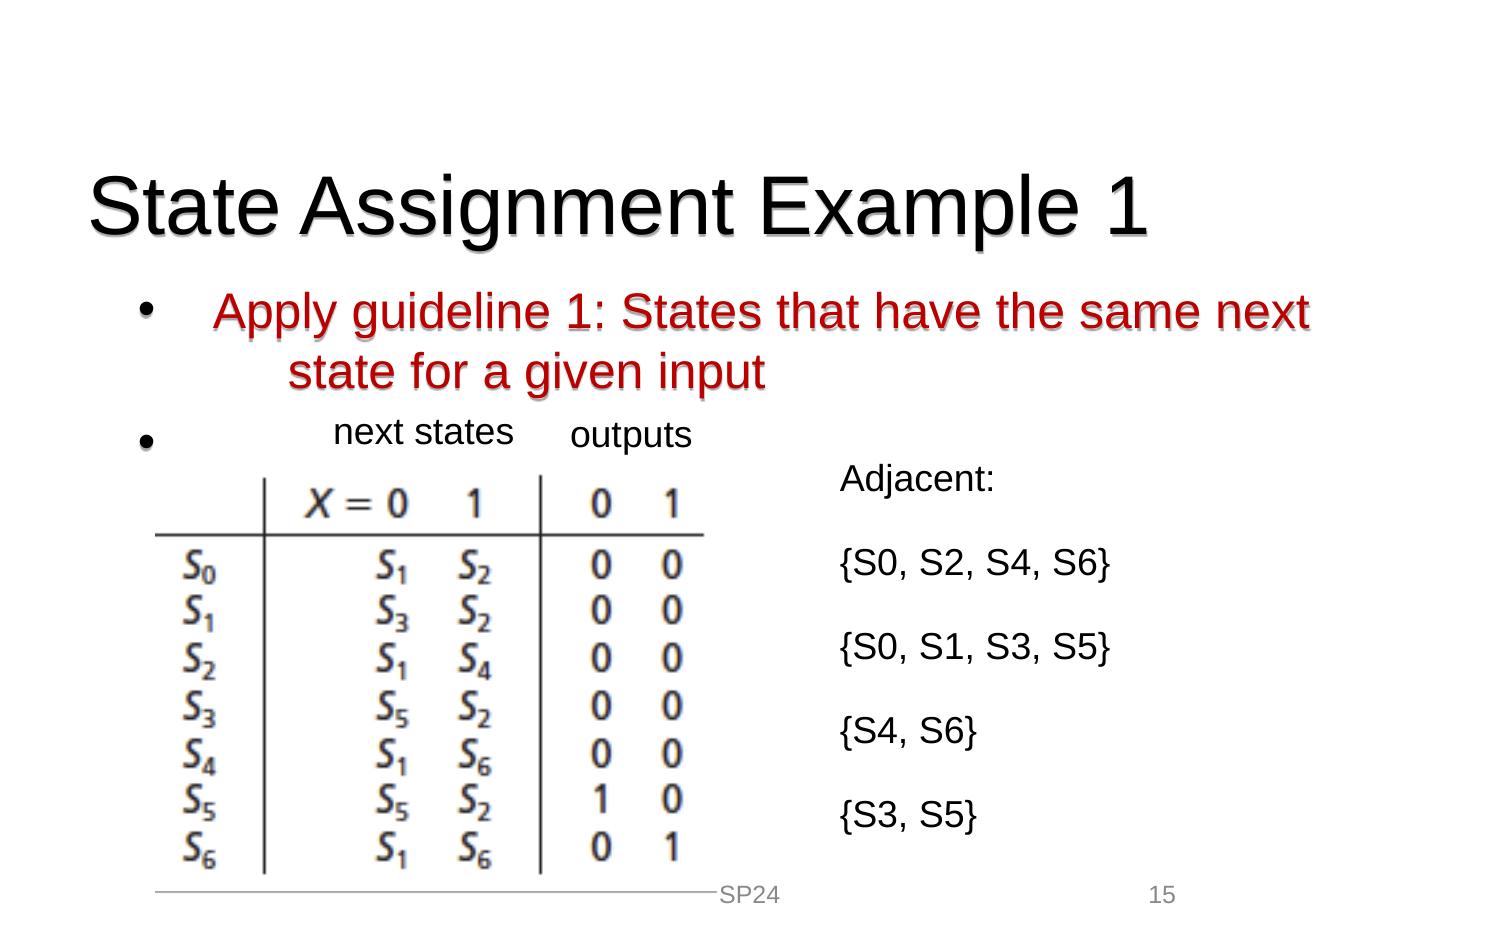

# State Assignment Example 1
Apply guideline 1: States that have the same next state for a given input
next states
outputs
Adjacent:
{S0, S2, S4, S6}
{S0, S1, S3, S5}
{S4, S6}
{S3, S5}
SP24